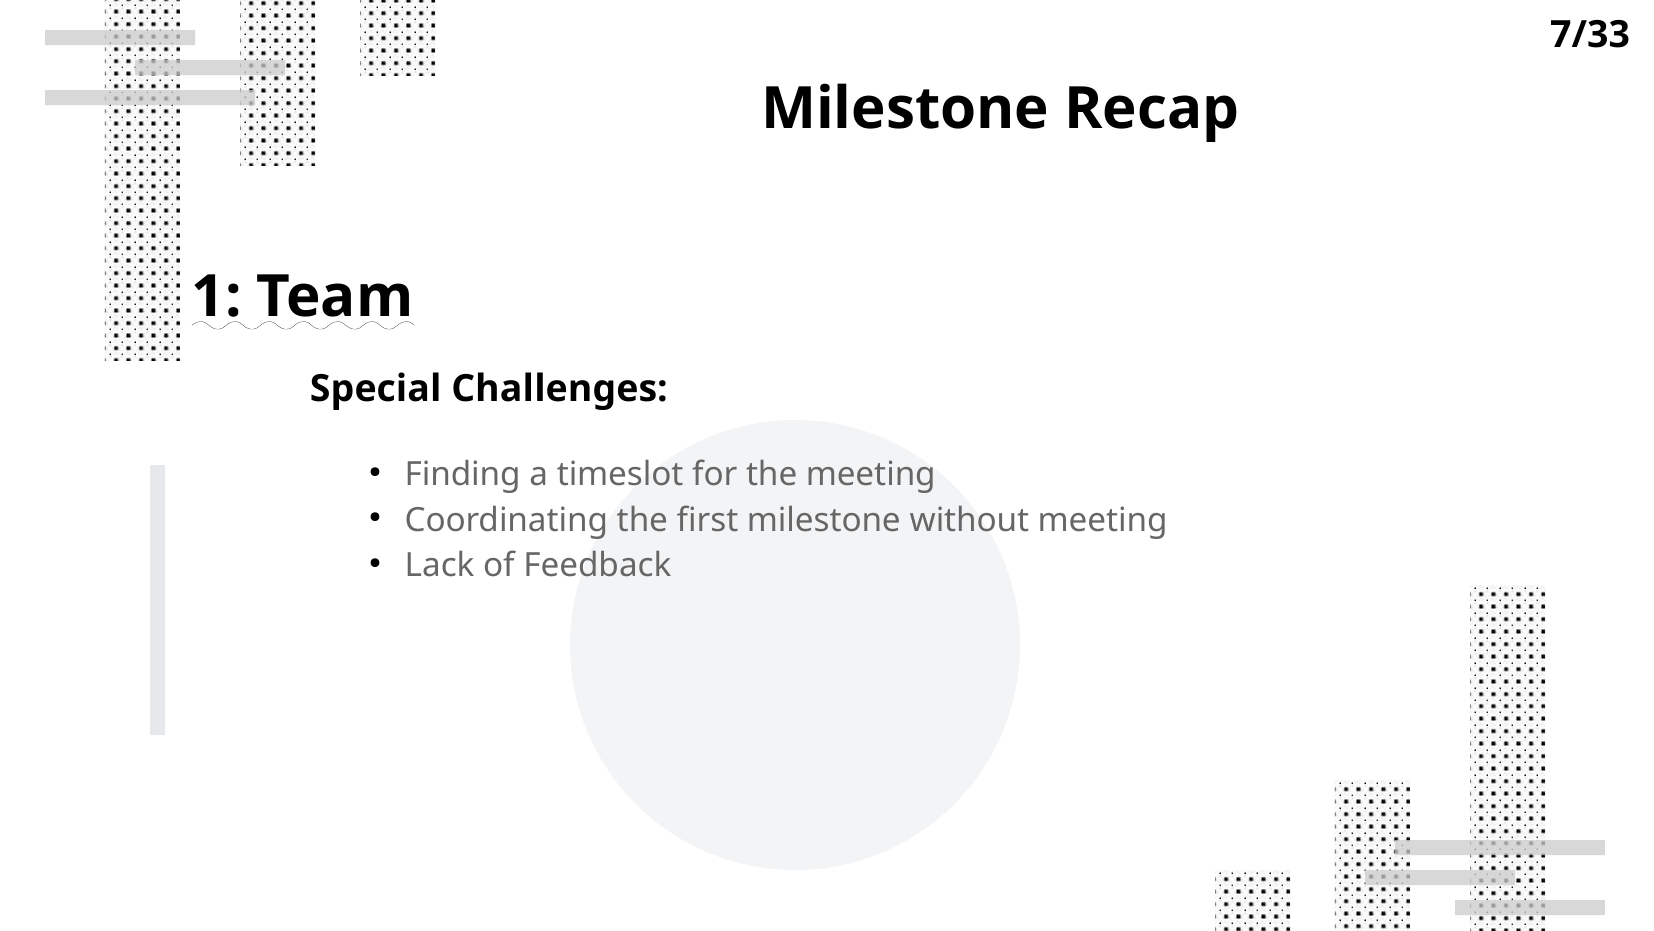

7/33
Milestone Recap
1: Team
Special Challenges:
Finding a timeslot for the meeting
Coordinating the first milestone without meeting
Lack of Feedback